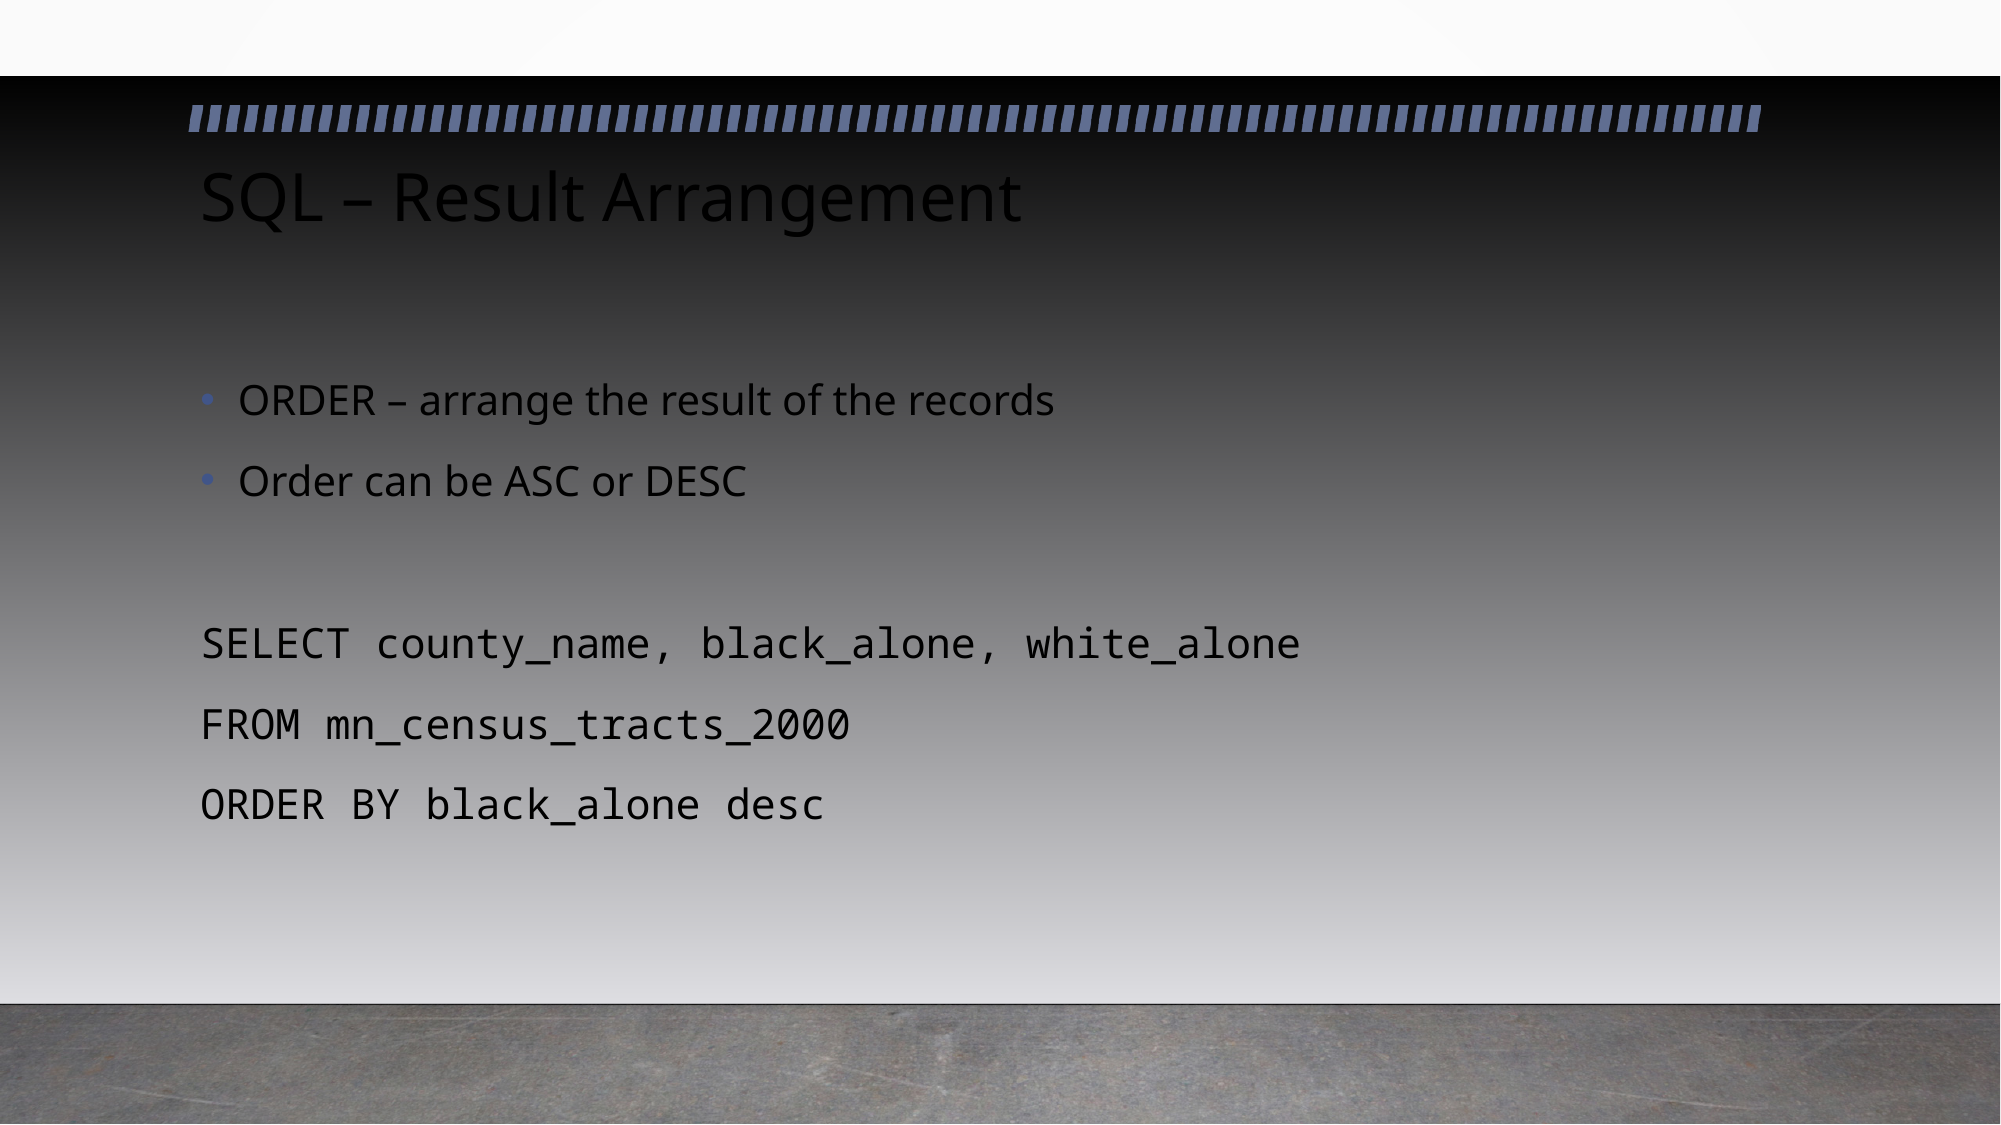

# SQL – Result Arrangement
ORDER – arrange the result of the records
Order can be ASC or DESC
SELECT county_name, black_alone, white_alone
FROM mn_census_tracts_2000
ORDER BY black_alone desc